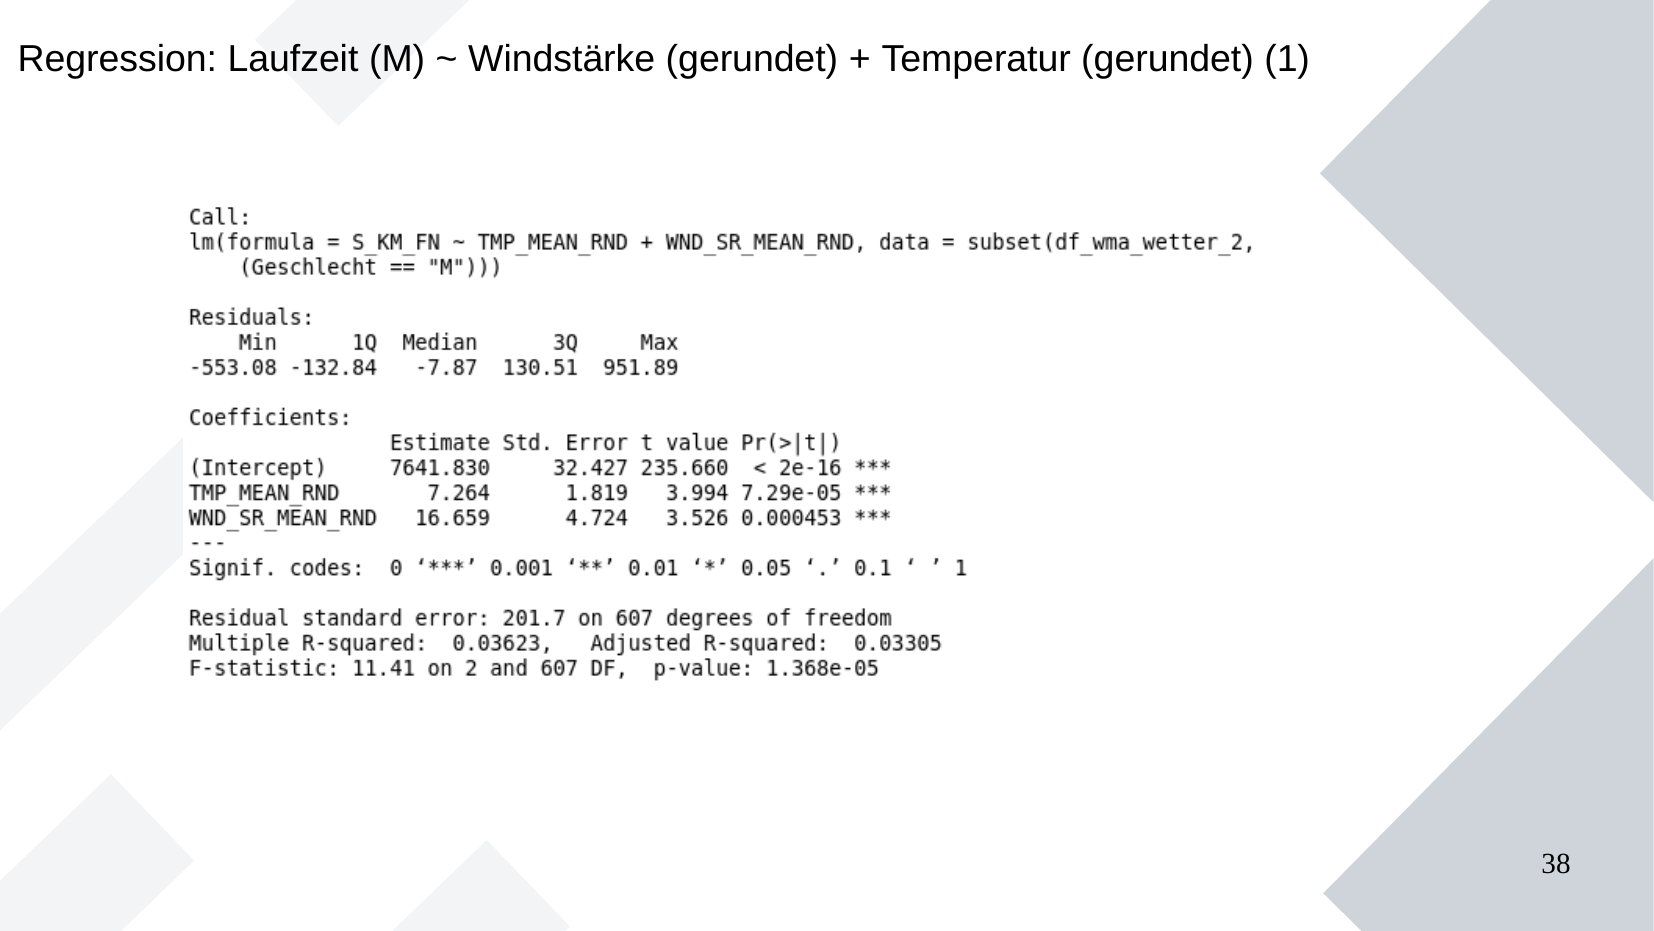

# Regression: Laufzeit (M) ~ Windstärke (gerundet) + Temperatur (gerundet) (1)
38